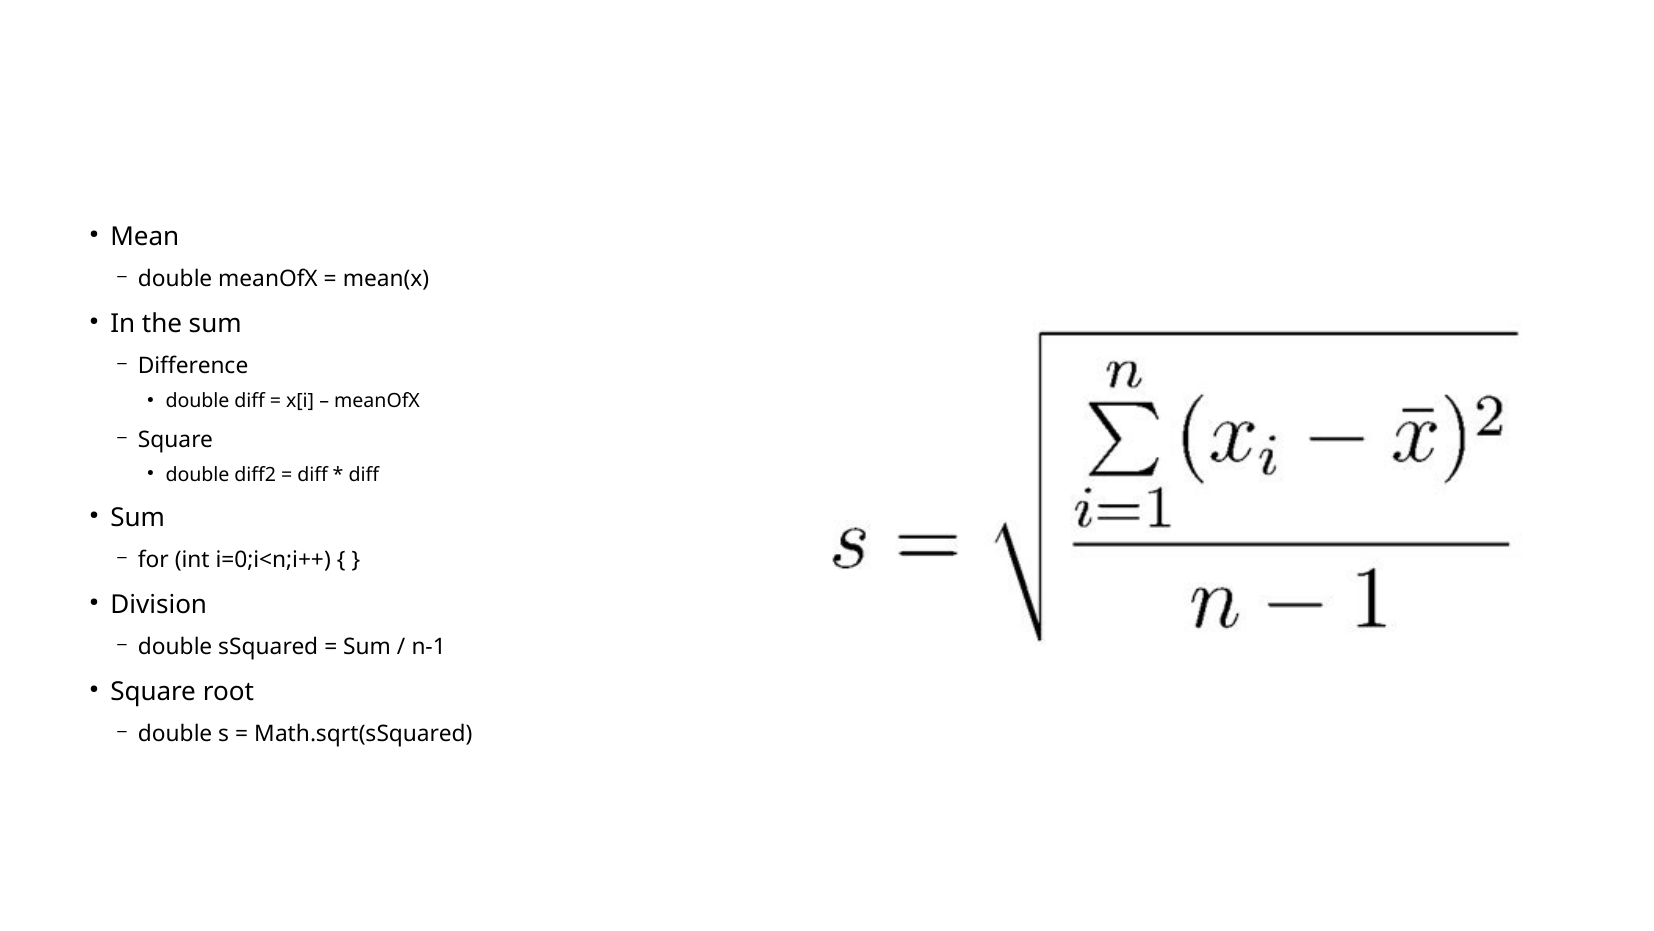

# Mean
double meanOfX = mean(x)
In the sum
Difference
double diff = x[i] – meanOfX
Square
double diff2 = diff * diff
Sum
for (int i=0;i<n;i++) { }
Division
double sSquared = Sum / n-1
Square root
double s = Math.sqrt(sSquared)